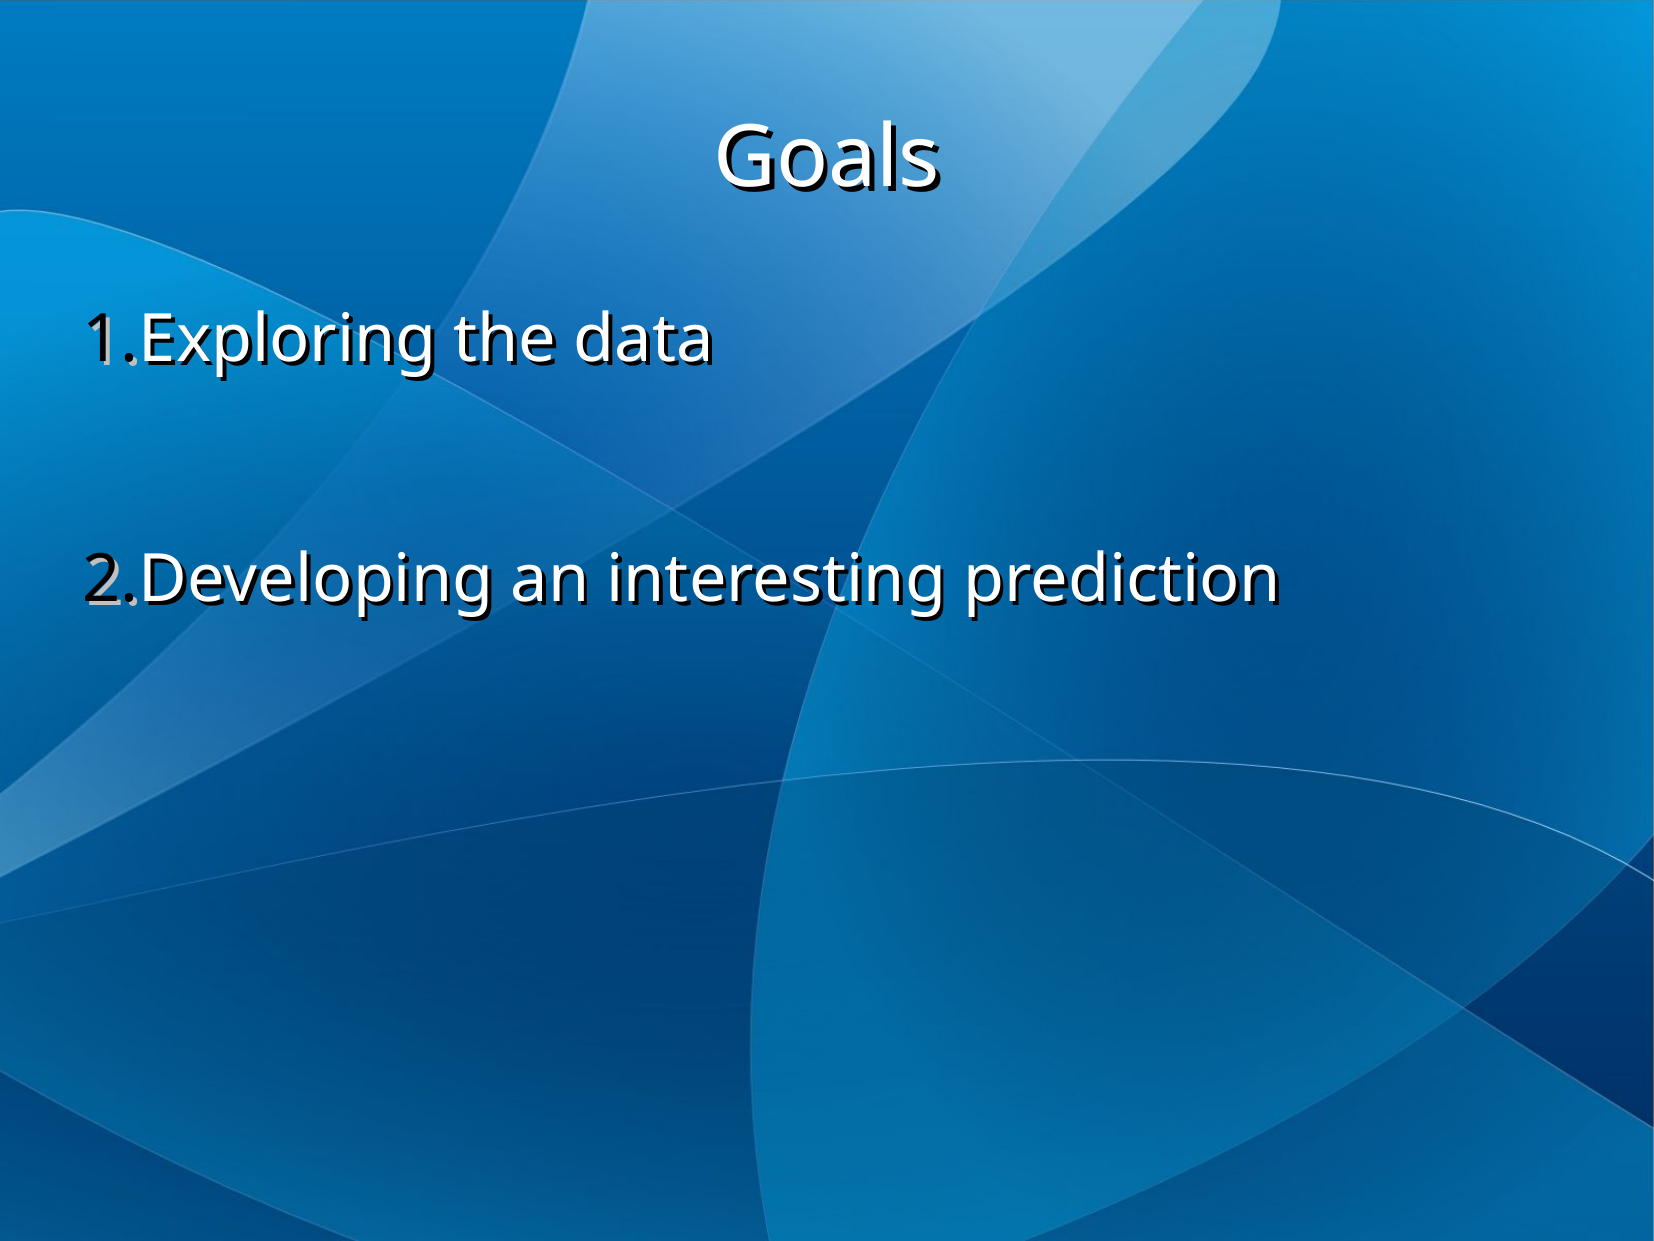

# Goals
Exploring the data
Developing an interesting prediction